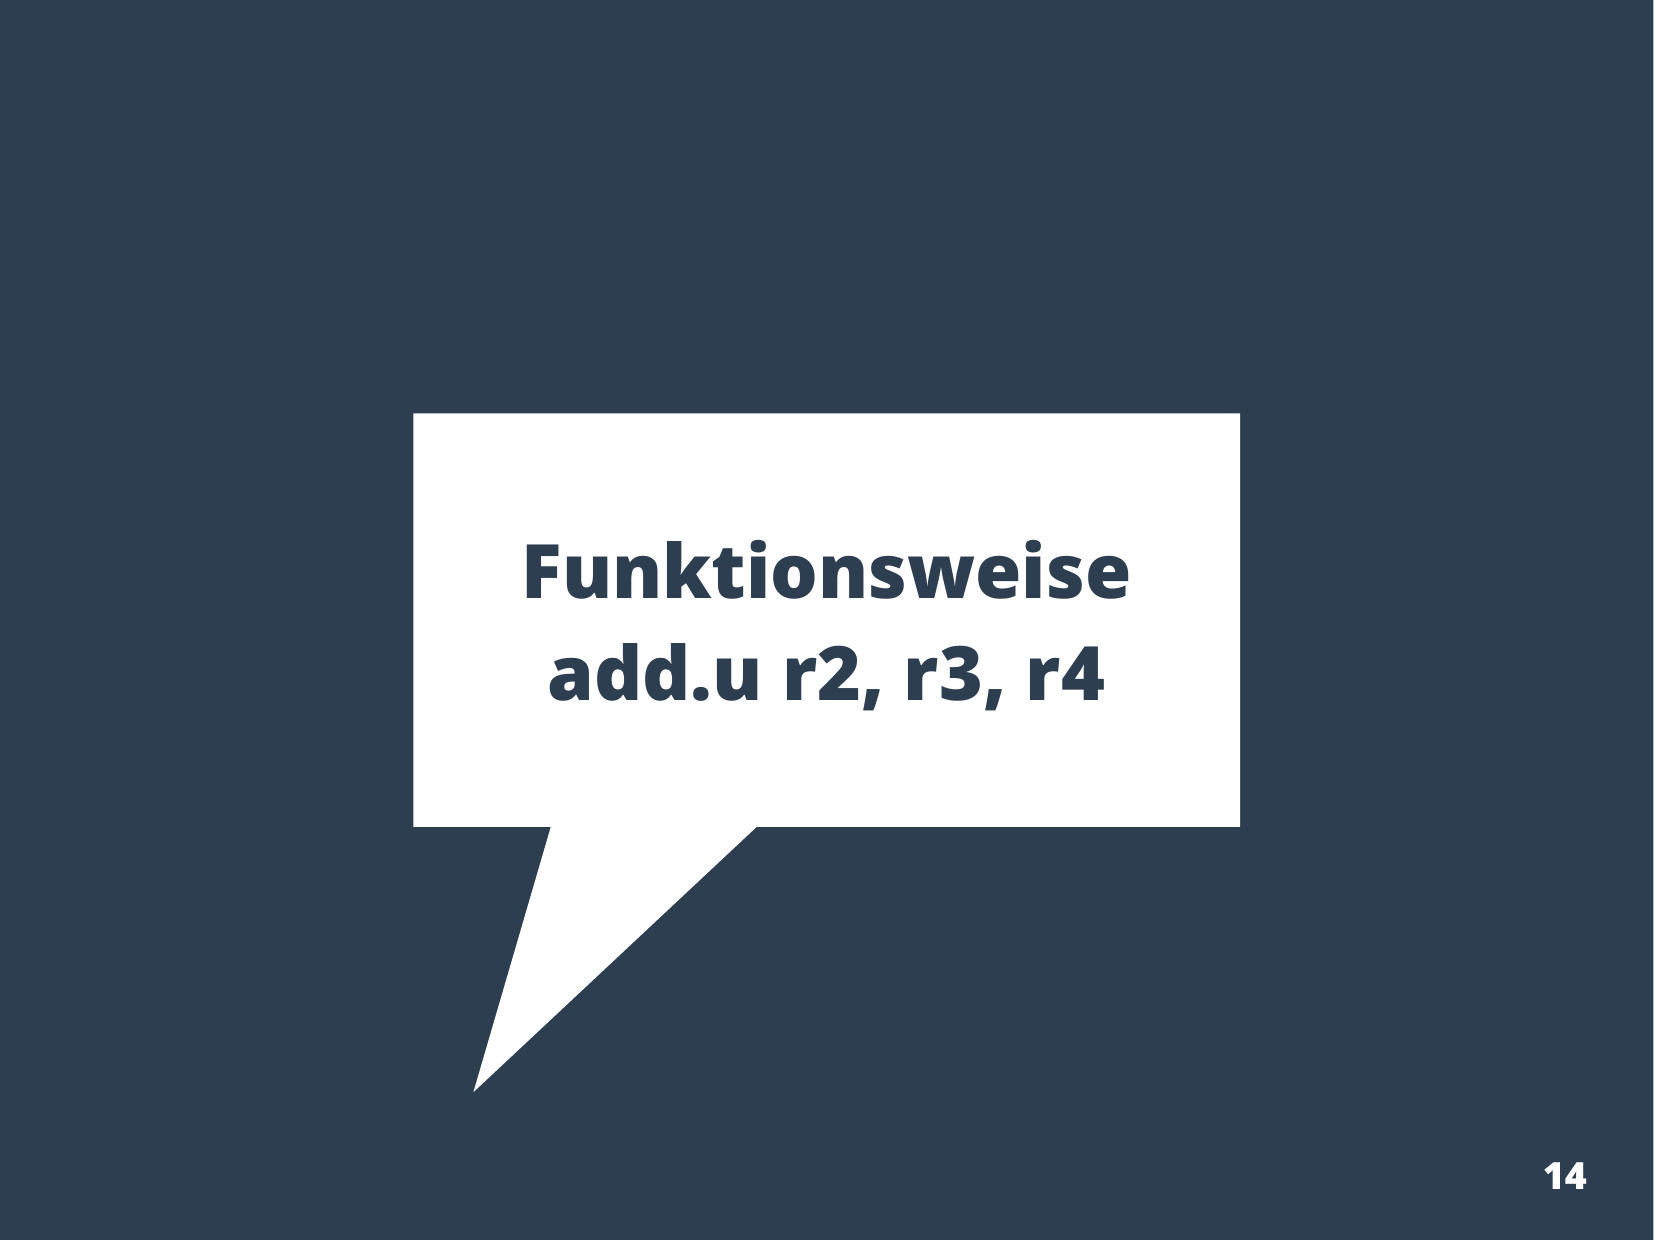

# Funktionsweise add.u r2, r3, r4
14